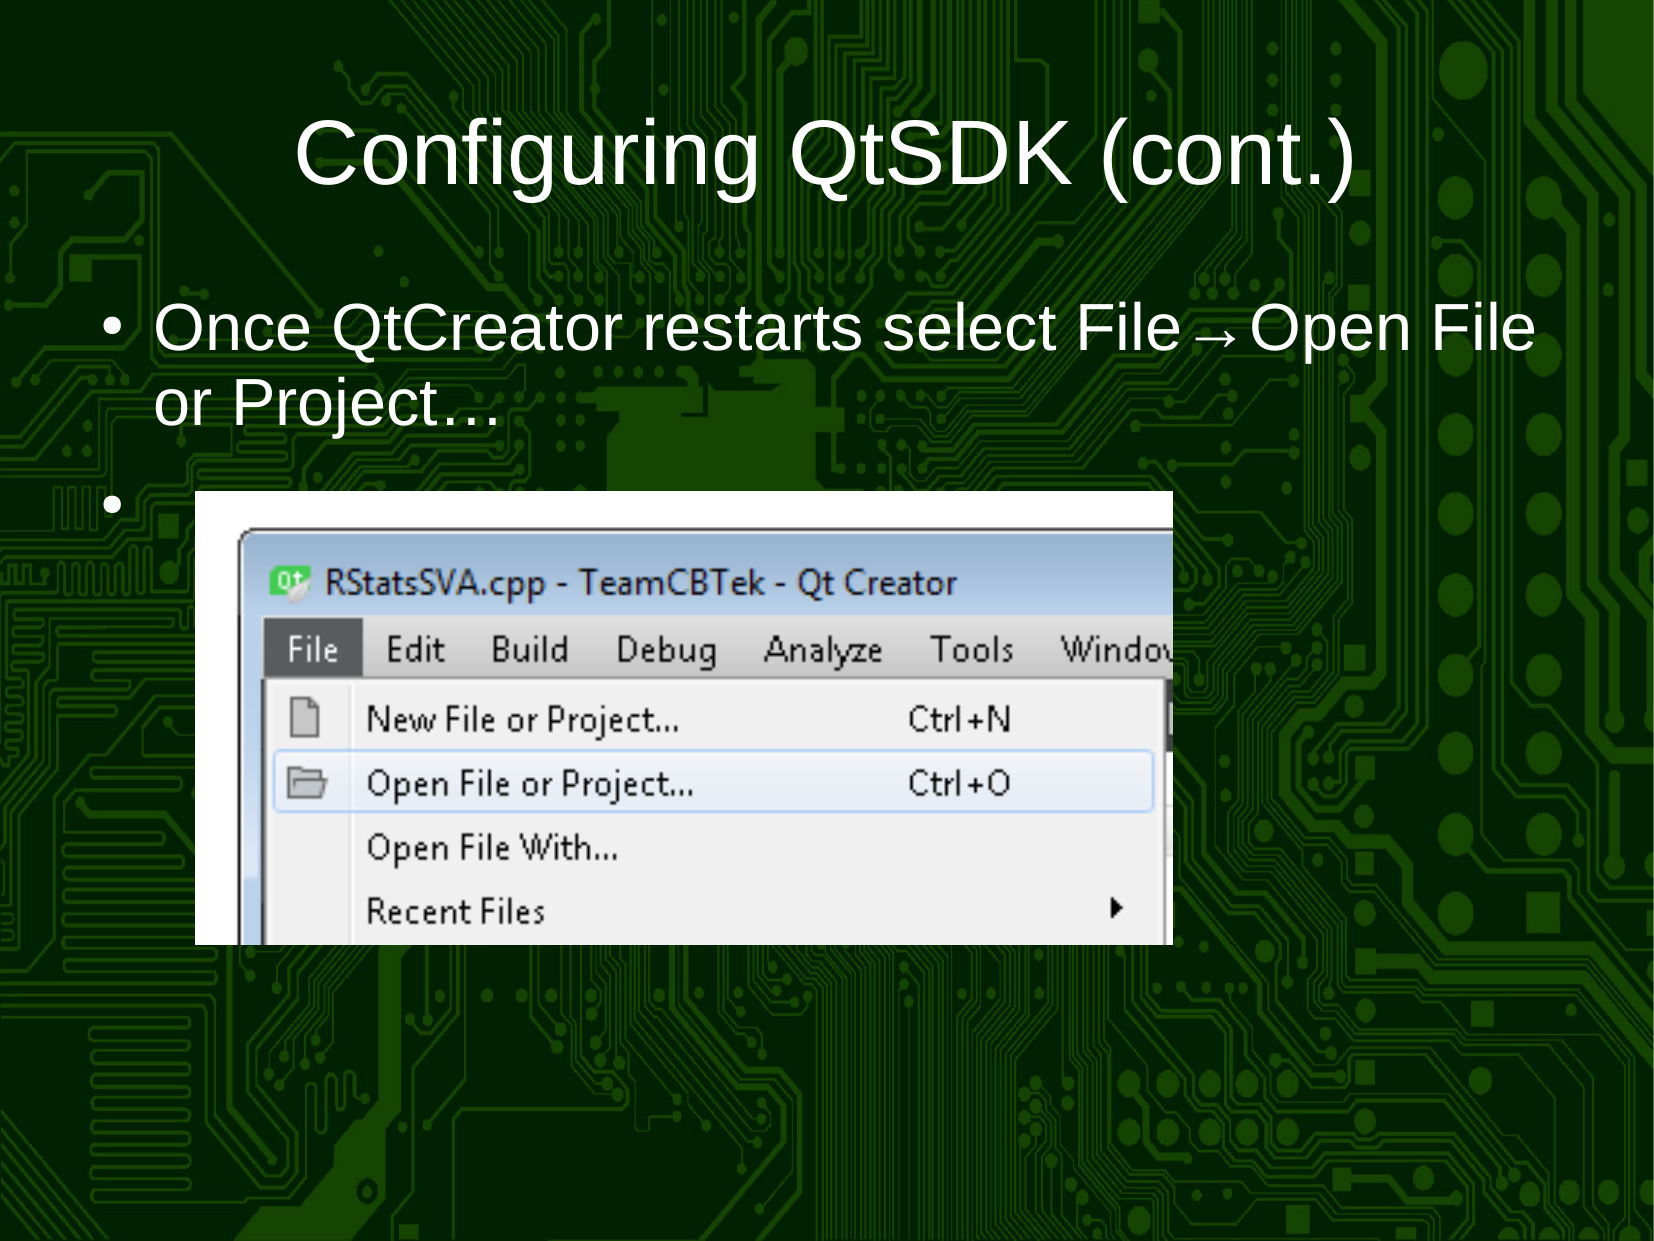

# Configuring QtSDK (cont.)
Once QtCreator restarts select File→Open File or Project…